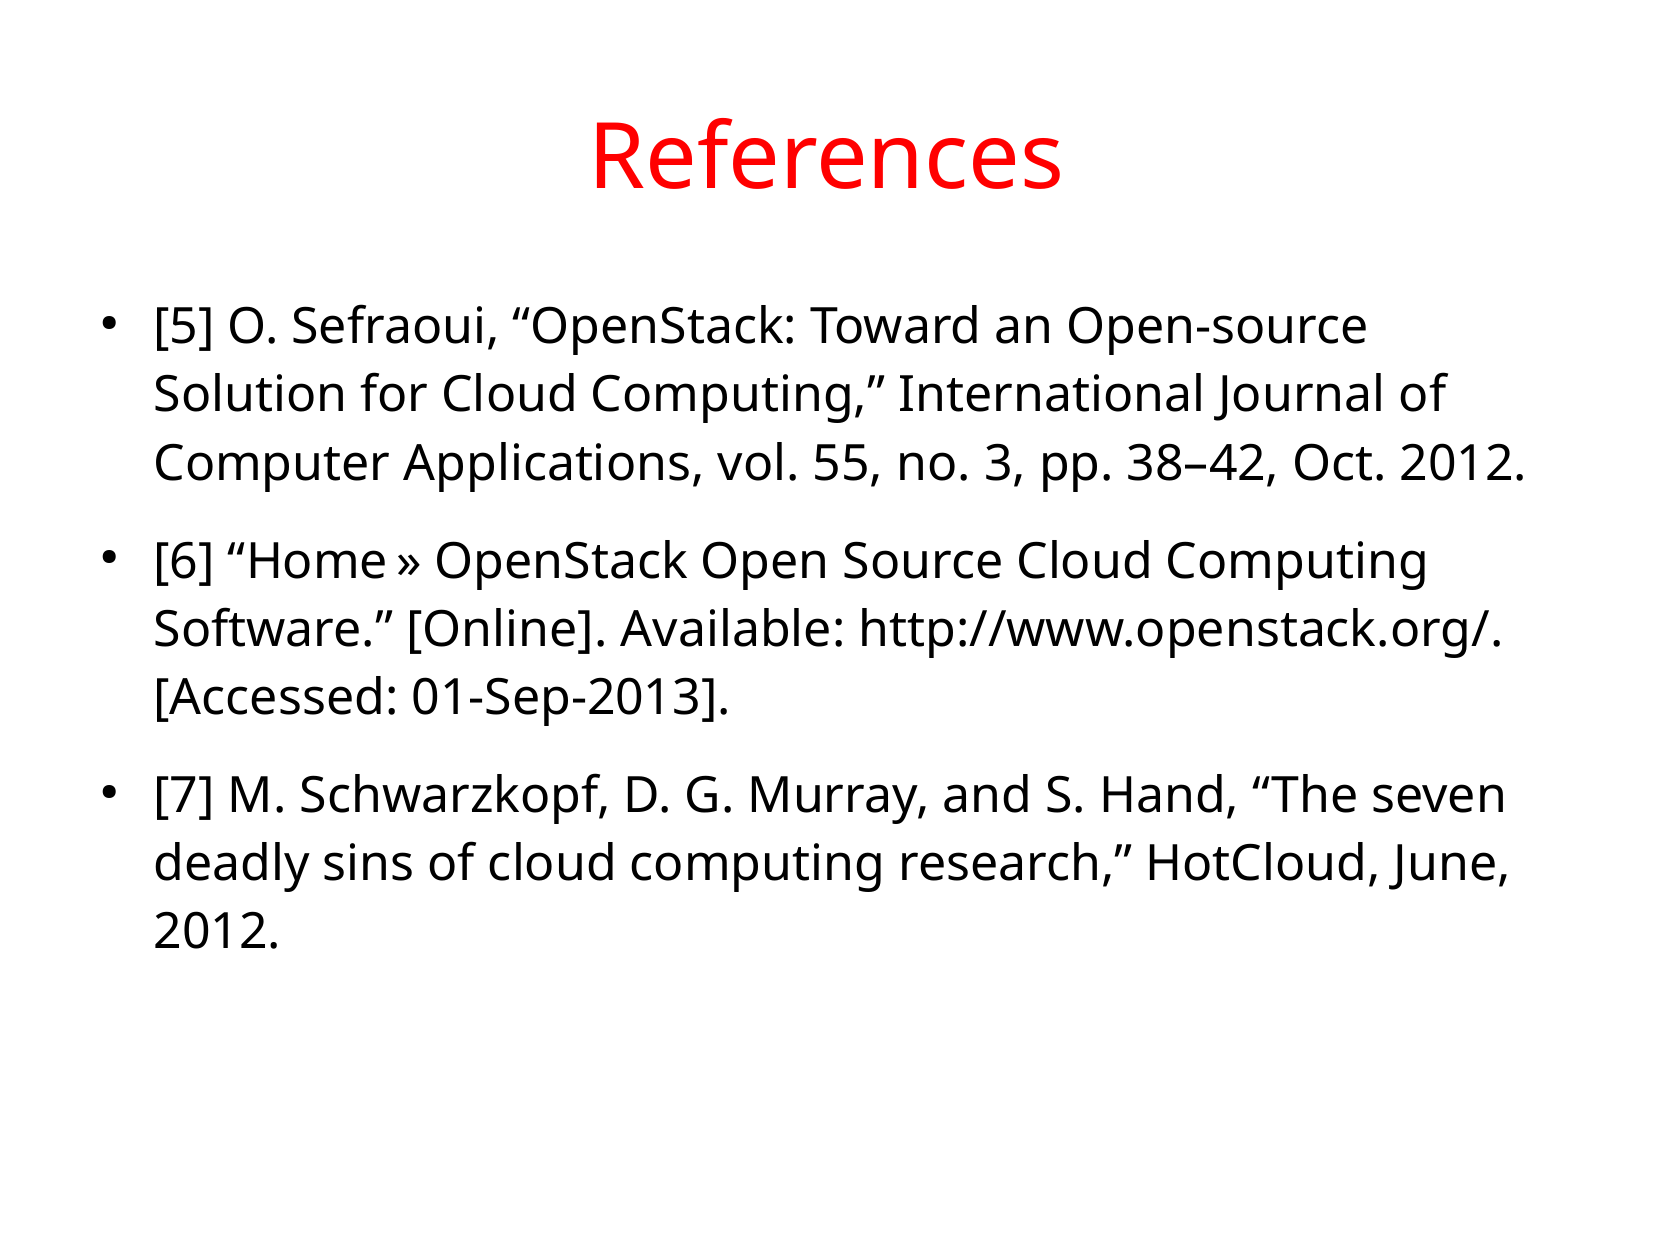

# References
[5] O. Sefraoui, “OpenStack: Toward an Open-source Solution for Cloud Computing,” International Journal of Computer Applications, vol. 55, no. 3, pp. 38–42, Oct. 2012.
[6] “Home » OpenStack Open Source Cloud Computing Software.” [Online]. Available: http://www.openstack.org/. [Accessed: 01-Sep-2013].
[7] M. Schwarzkopf, D. G. Murray, and S. Hand, “The seven deadly sins of cloud computing research,” HotCloud, June, 2012.